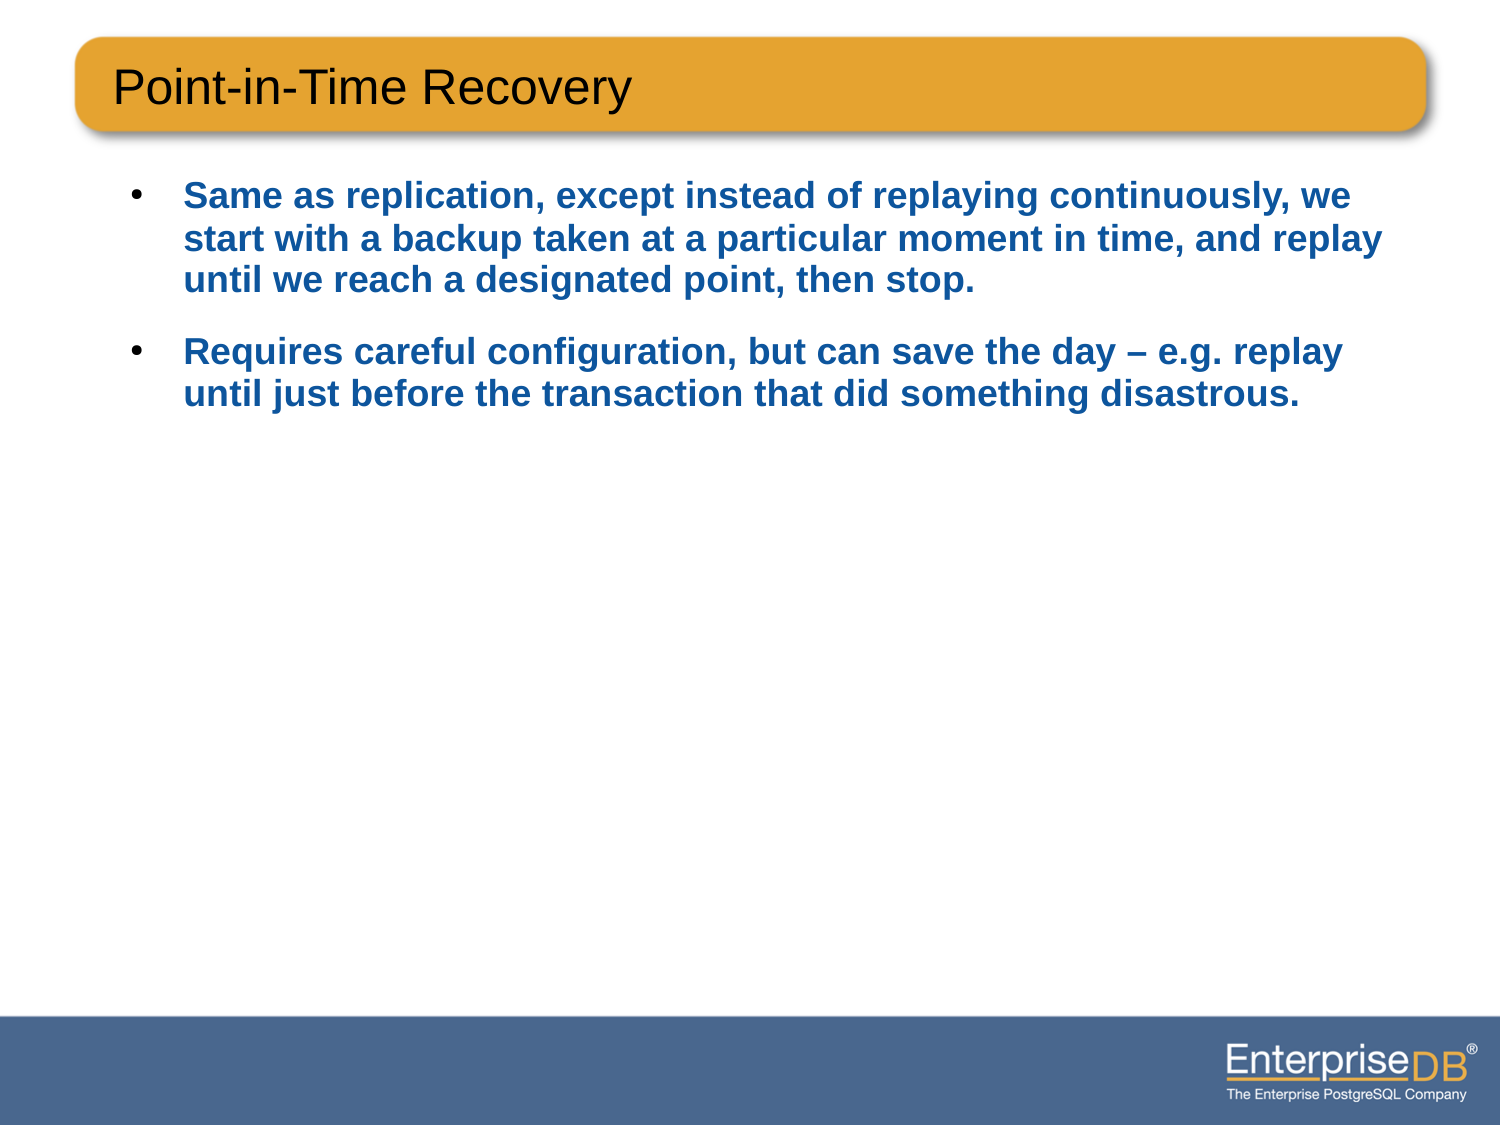

# Point-in-Time Recovery
Same as replication, except instead of replaying continuously, we start with a backup taken at a particular moment in time, and replay until we reach a designated point, then stop.
Requires careful configuration, but can save the day – e.g. replay until just before the transaction that did something disastrous.